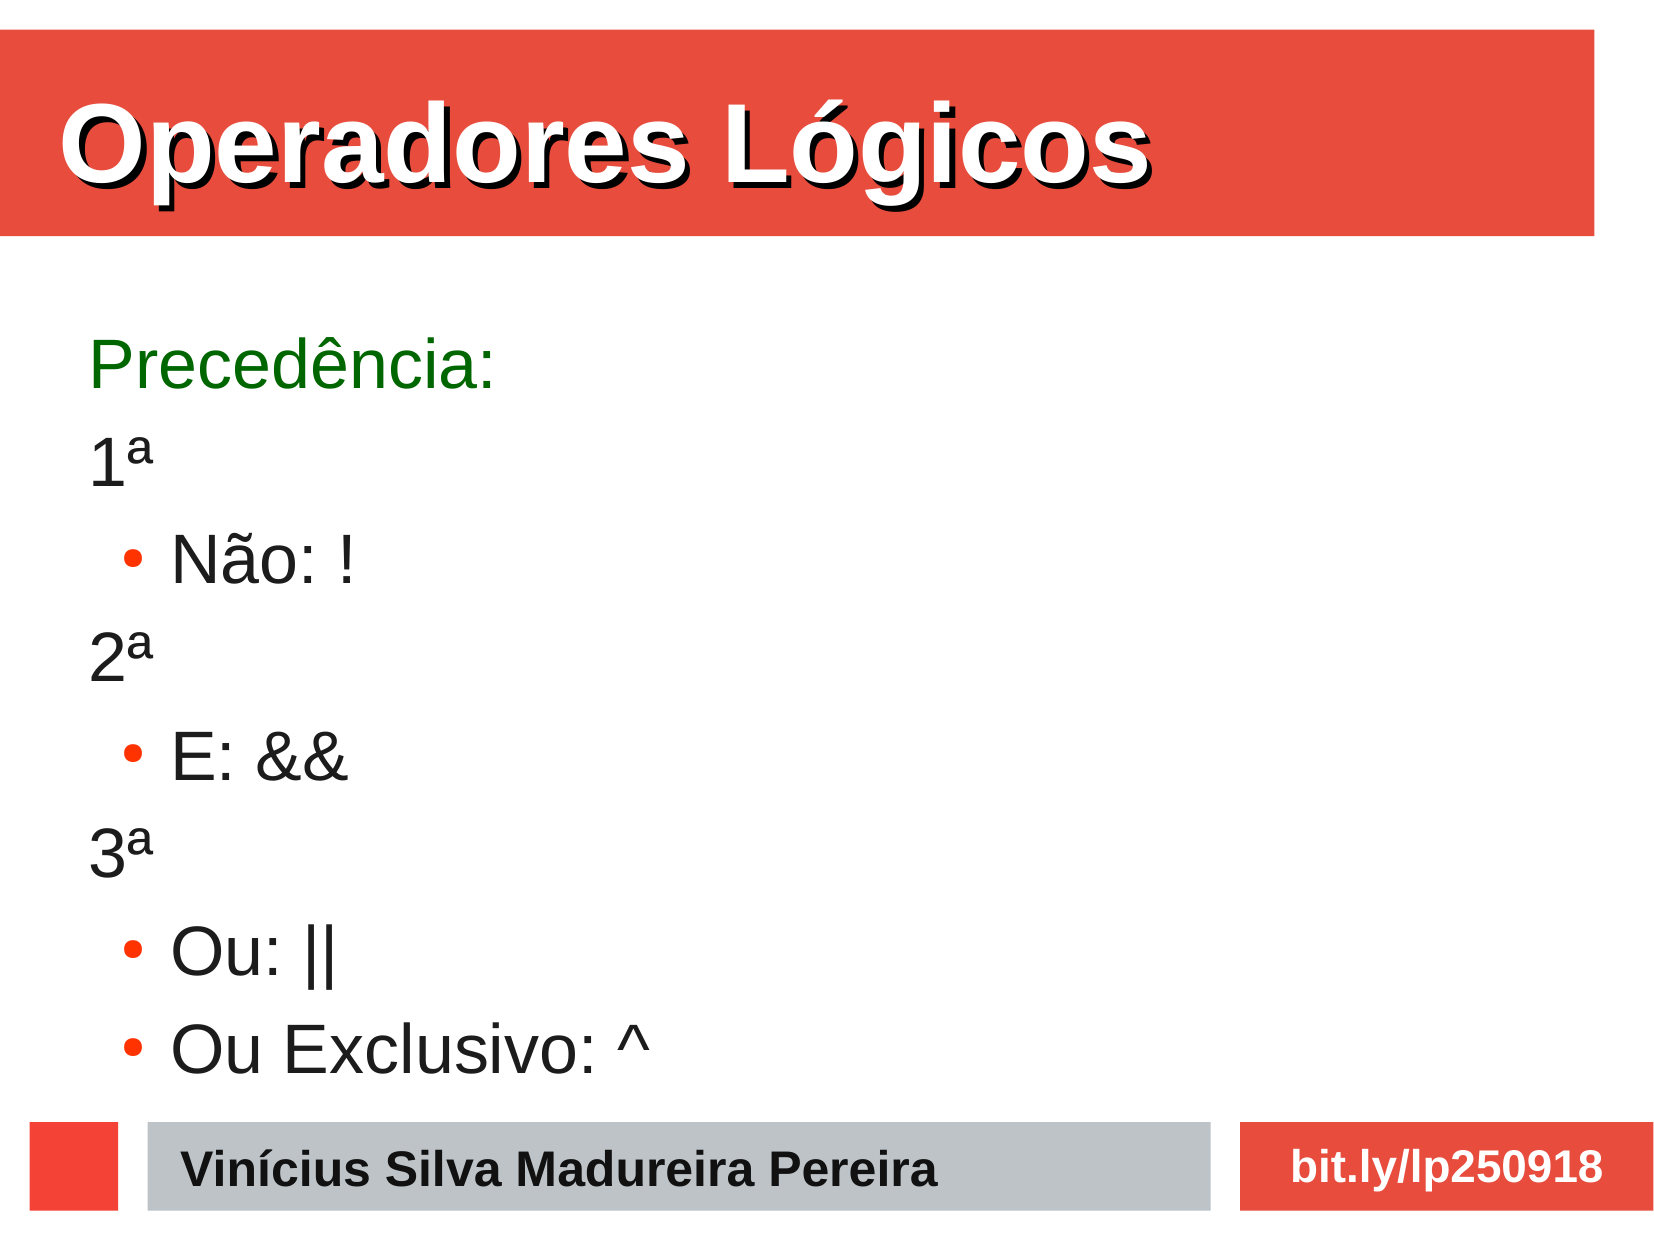

# Operadores Lógicos
Precedência:
1ª
 Não: !
2ª
 E: &&
3ª
 Ou: ||
 Ou Exclusivo: ^
Vinícius Silva Madureira Pereira
bit.ly/lp250918